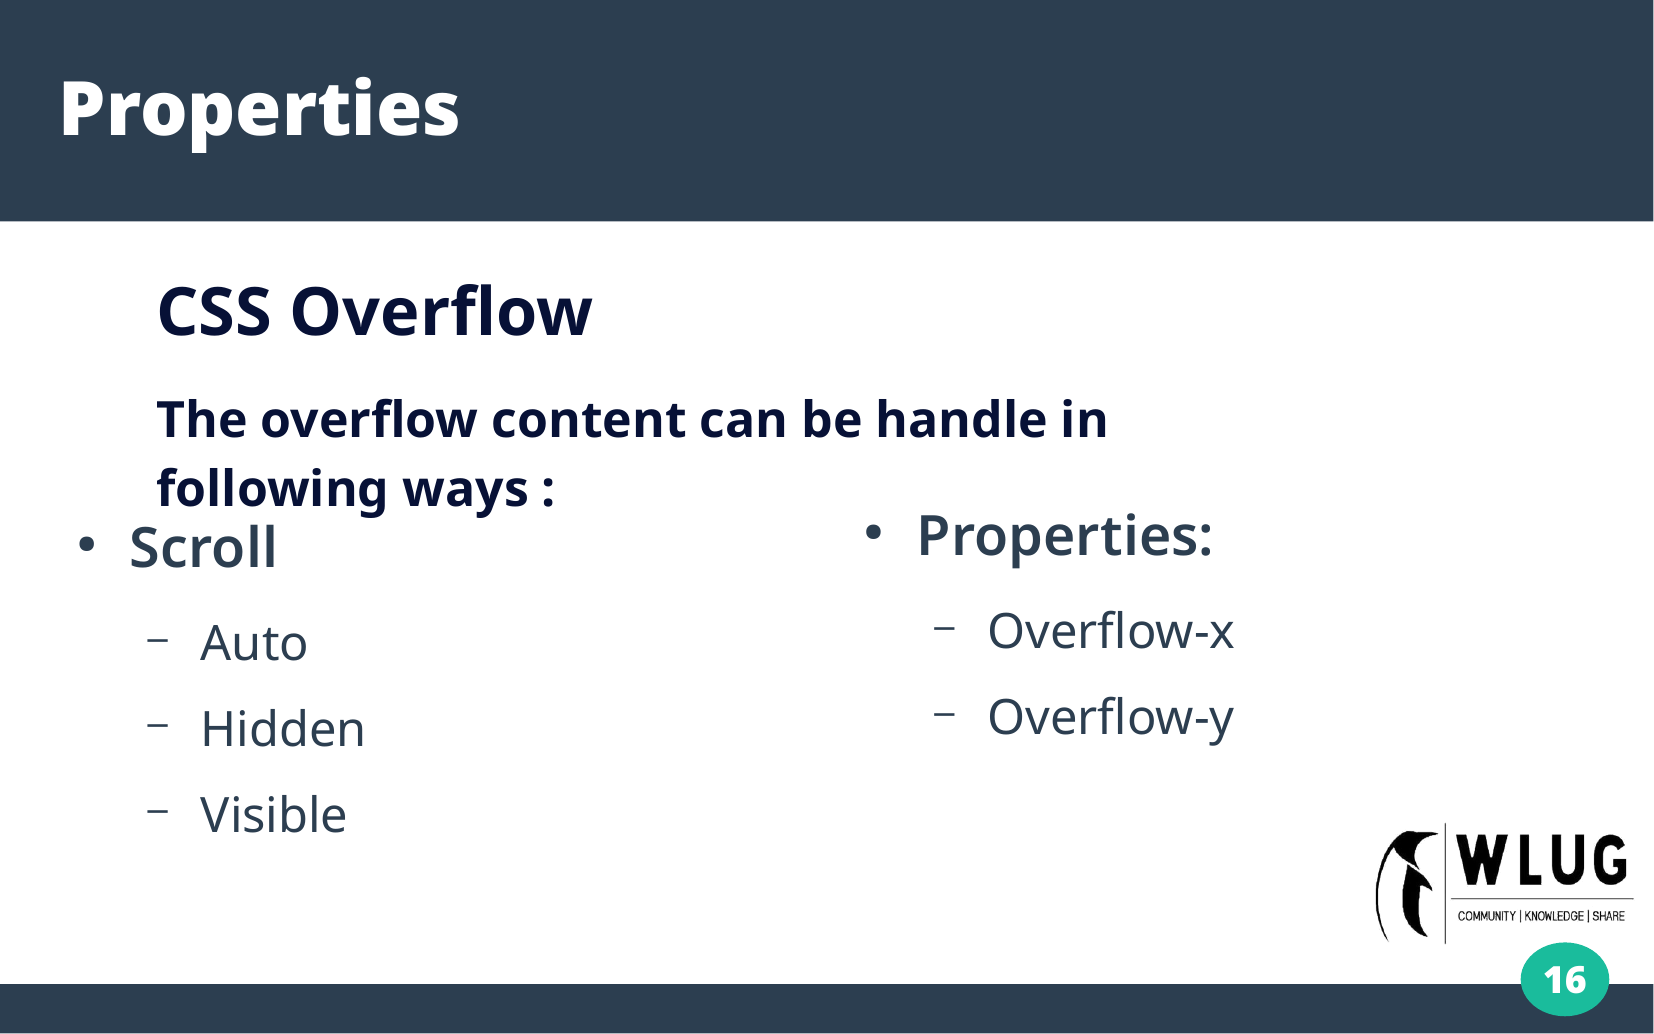

# Properties
CSS Overflow
The overflow content can be handle in
following ways :
Properties:
Overflow-x
Overflow-y
Scroll
Auto
Hidden
Visible
16